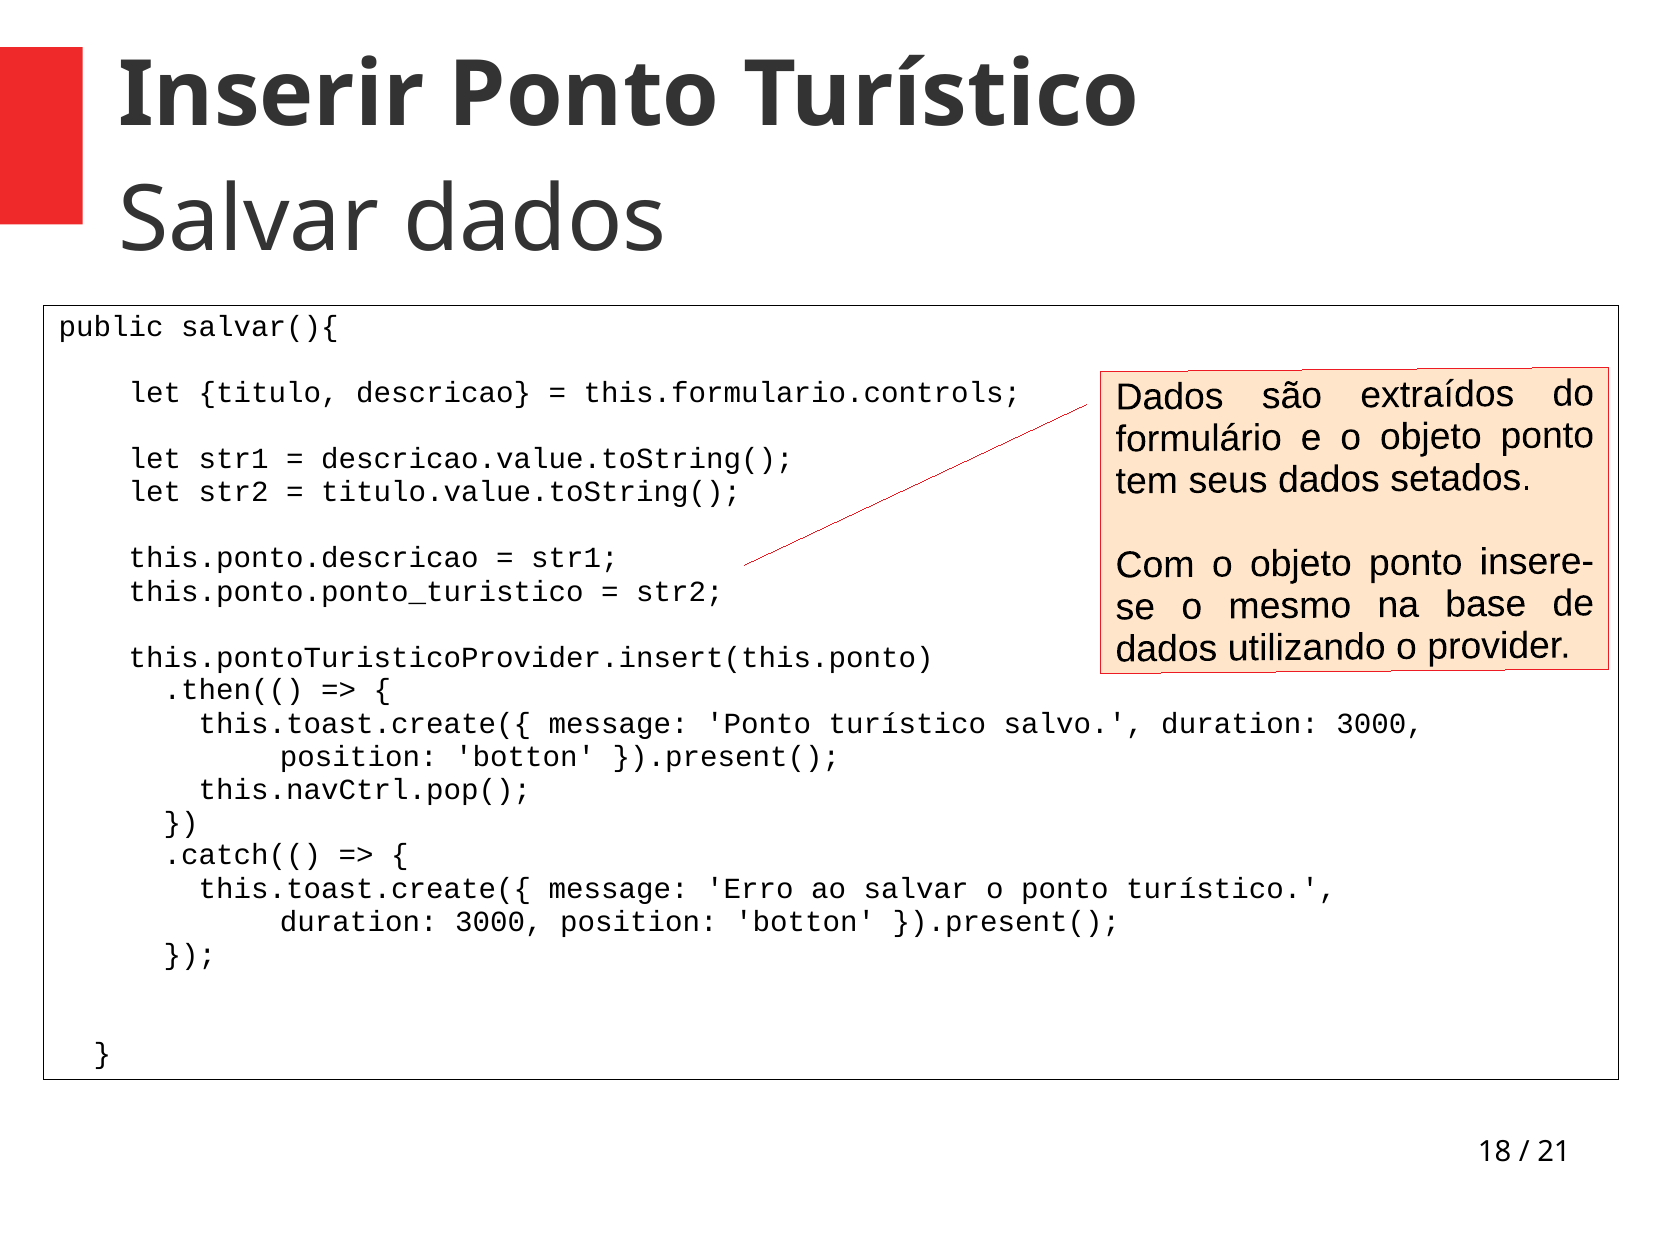

# Inserir Ponto Turístico Salvar dados
public salvar(){
 let {titulo, descricao} = this.formulario.controls;
 let str1 = descricao.value.toString();
 let str2 = titulo.value.toString();
 this.ponto.descricao = str1;
 this.ponto.ponto_turistico = str2;
 this.pontoTuristicoProvider.insert(this.ponto)
 .then(() => {
 this.toast.create({ message: 'Ponto turístico salvo.', duration: 3000,
			position: 'botton' }).present();
 this.navCtrl.pop();
 })
 .catch(() => {
 this.toast.create({ message: 'Erro ao salvar o ponto turístico.',
			duration: 3000, position: 'botton' }).present();
 });
 }
Dados são extraídos do formulário e o objeto ponto tem seus dados setados.
Com o objeto ponto insere-se o mesmo na base de dados utilizando o provider.
18